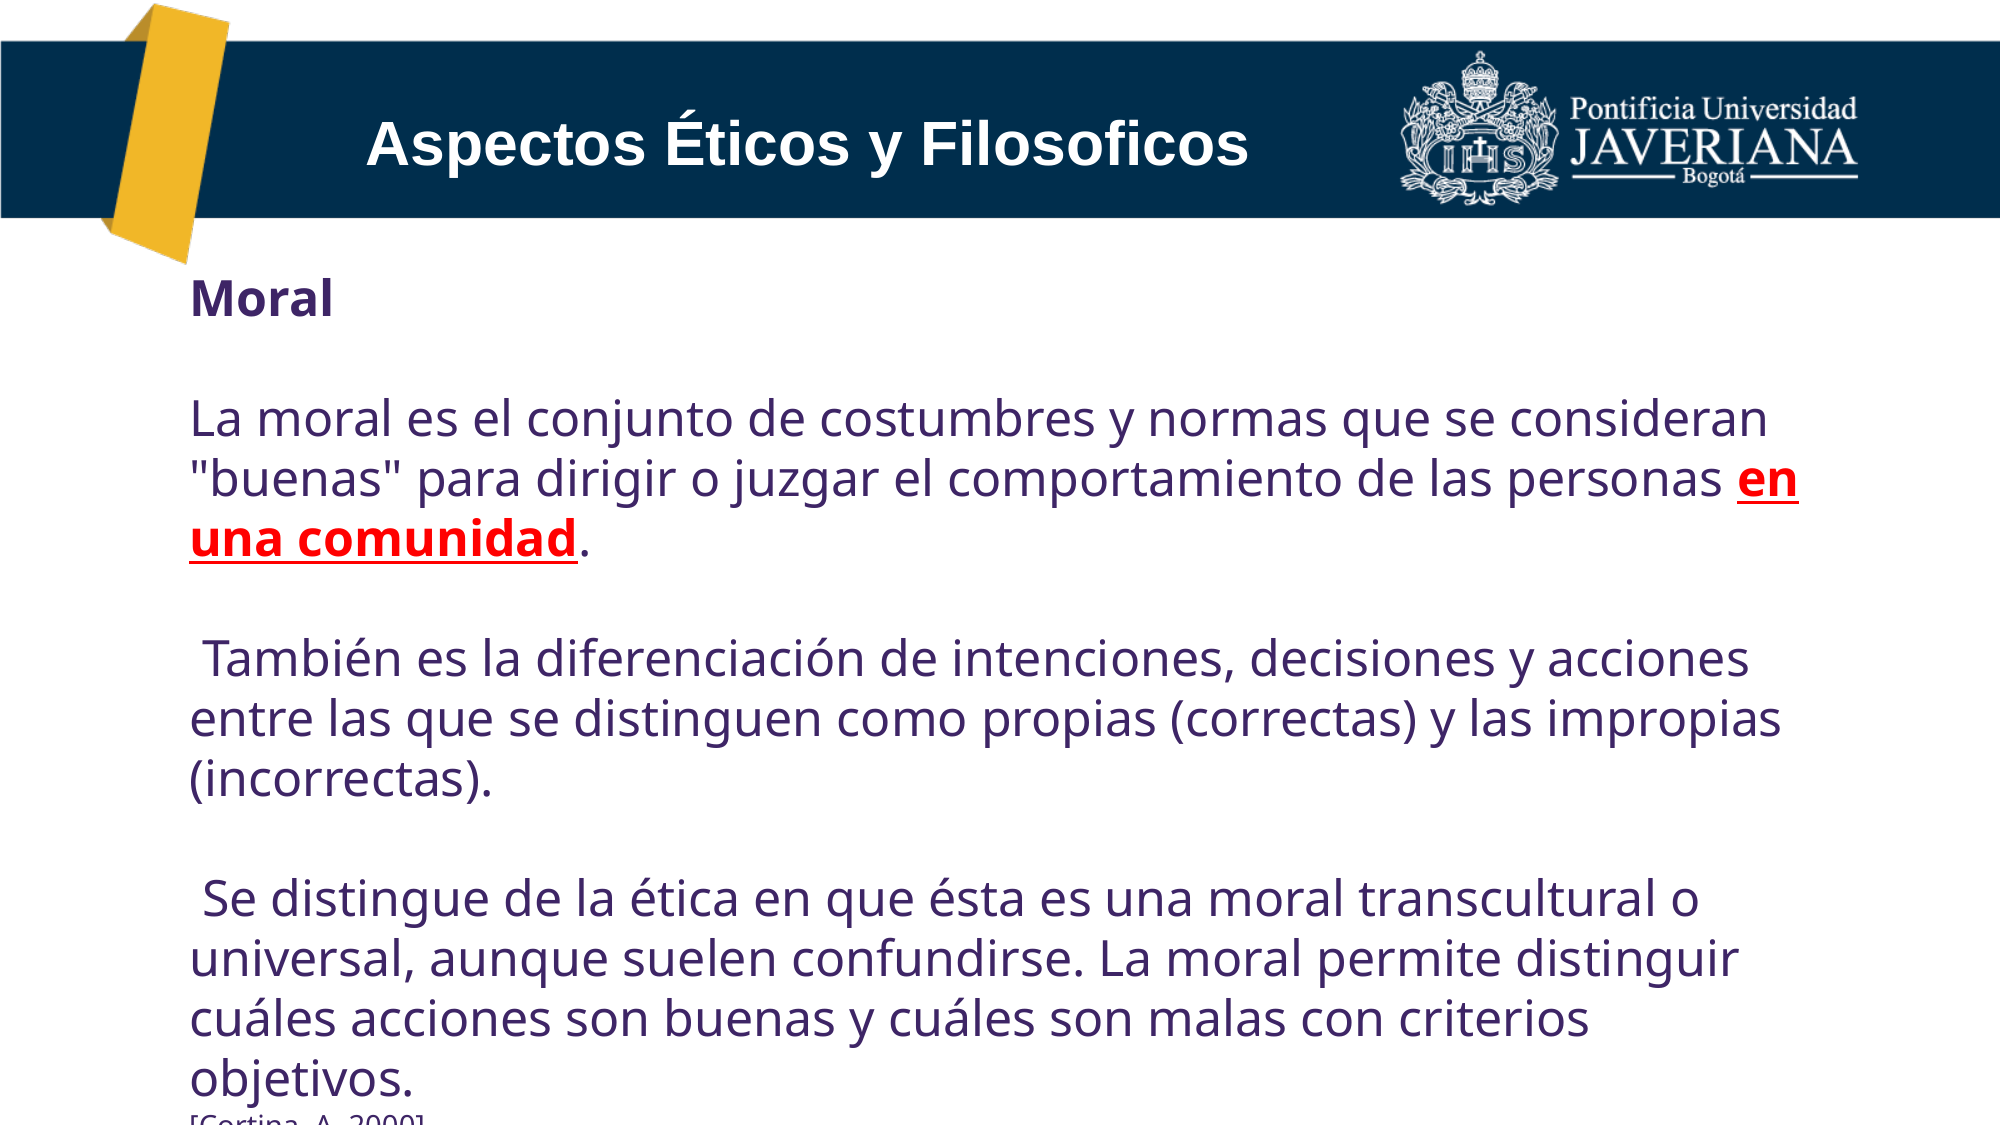

Aspectos Éticos y Filosoficos
Moral
La moral es el conjunto de costumbres y normas que se consideran "buenas" para dirigir o juzgar el comportamiento de las personas en una comunidad.
 También es la diferenciación de intenciones, decisiones y acciones entre las que se distinguen como propias (correctas) y las impropias (incorrectas).
​ Se distingue de la ética en que ésta es una moral transcultural o universal, aunque suelen confundirse. La moral permite distinguir cuáles acciones son buenas y cuáles son malas con criterios objetivos.
[Cortina, A, 2000]